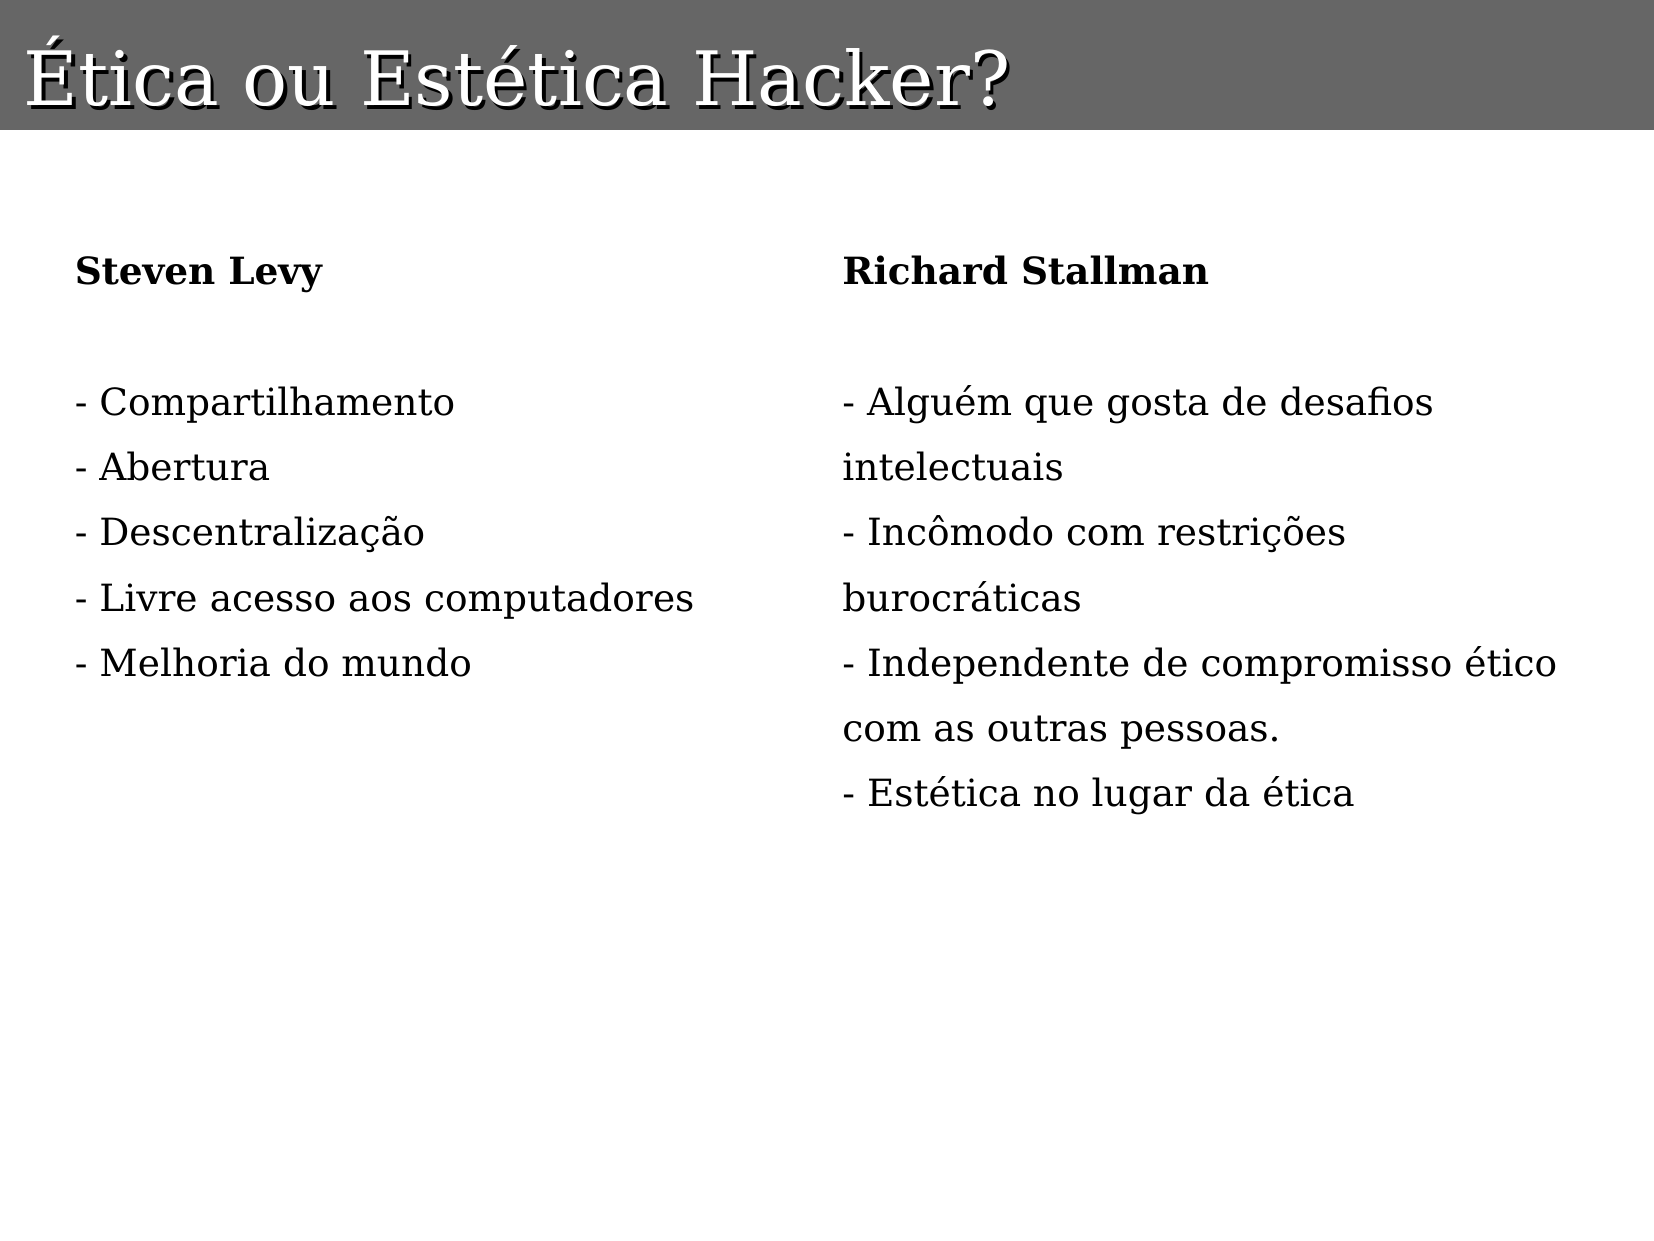

# Ética ou Estética Hacker?
Steven Levy
- Compartilhamento
- Abertura
- Descentralização
- Livre acesso aos computadores
- Melhoria do mundo
Richard Stallman
- Alguém que gosta de desafios intelectuais
- Incômodo com restrições burocráticas
- Independente de compromisso ético com as outras pessoas.
- Estética no lugar da ética